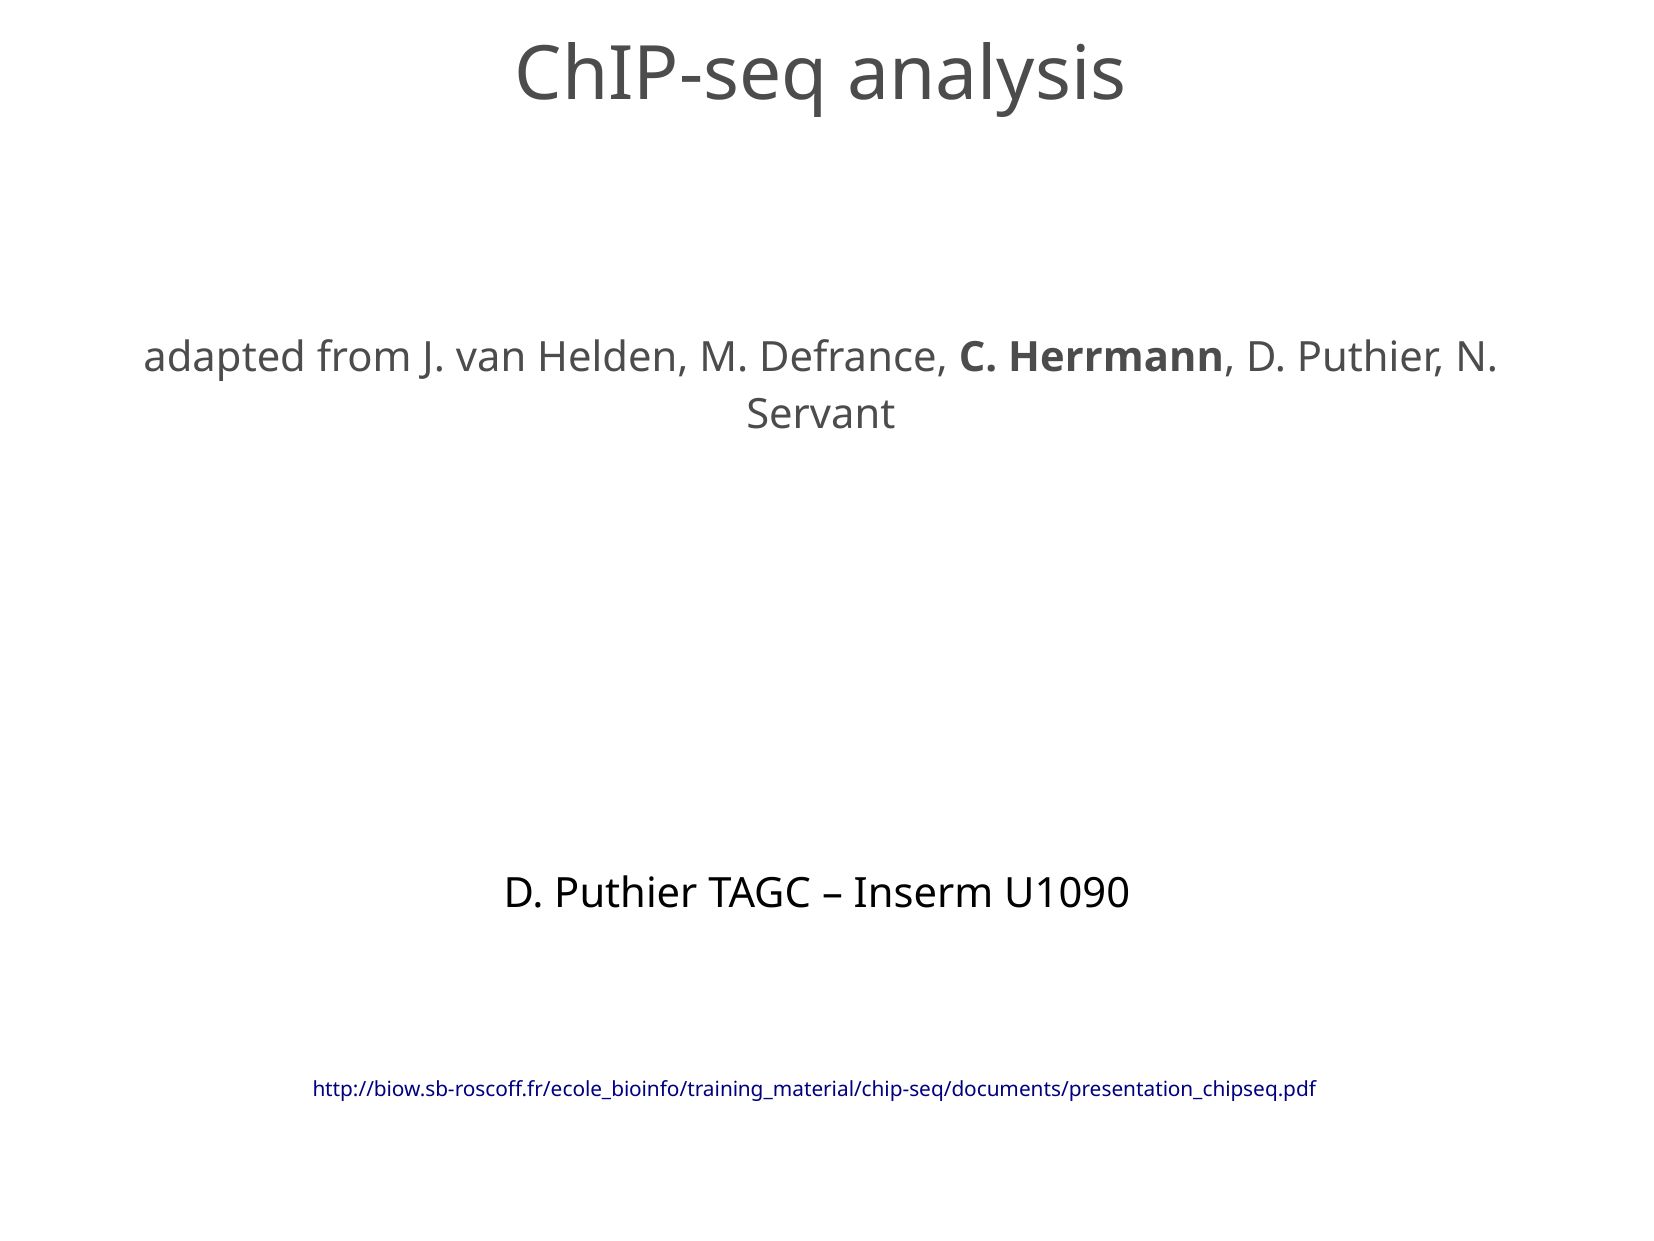

# ChIP-seq analysis adapted from J. van Helden, M. Defrance, C. Herrmann, D. Puthier, N. Servant
D. Puthier TAGC – Inserm U1090
http://biow.sb-roscoff.fr/ecole_bioinfo/training_material/chip-seq/documents/presentation_chipseq.pdf